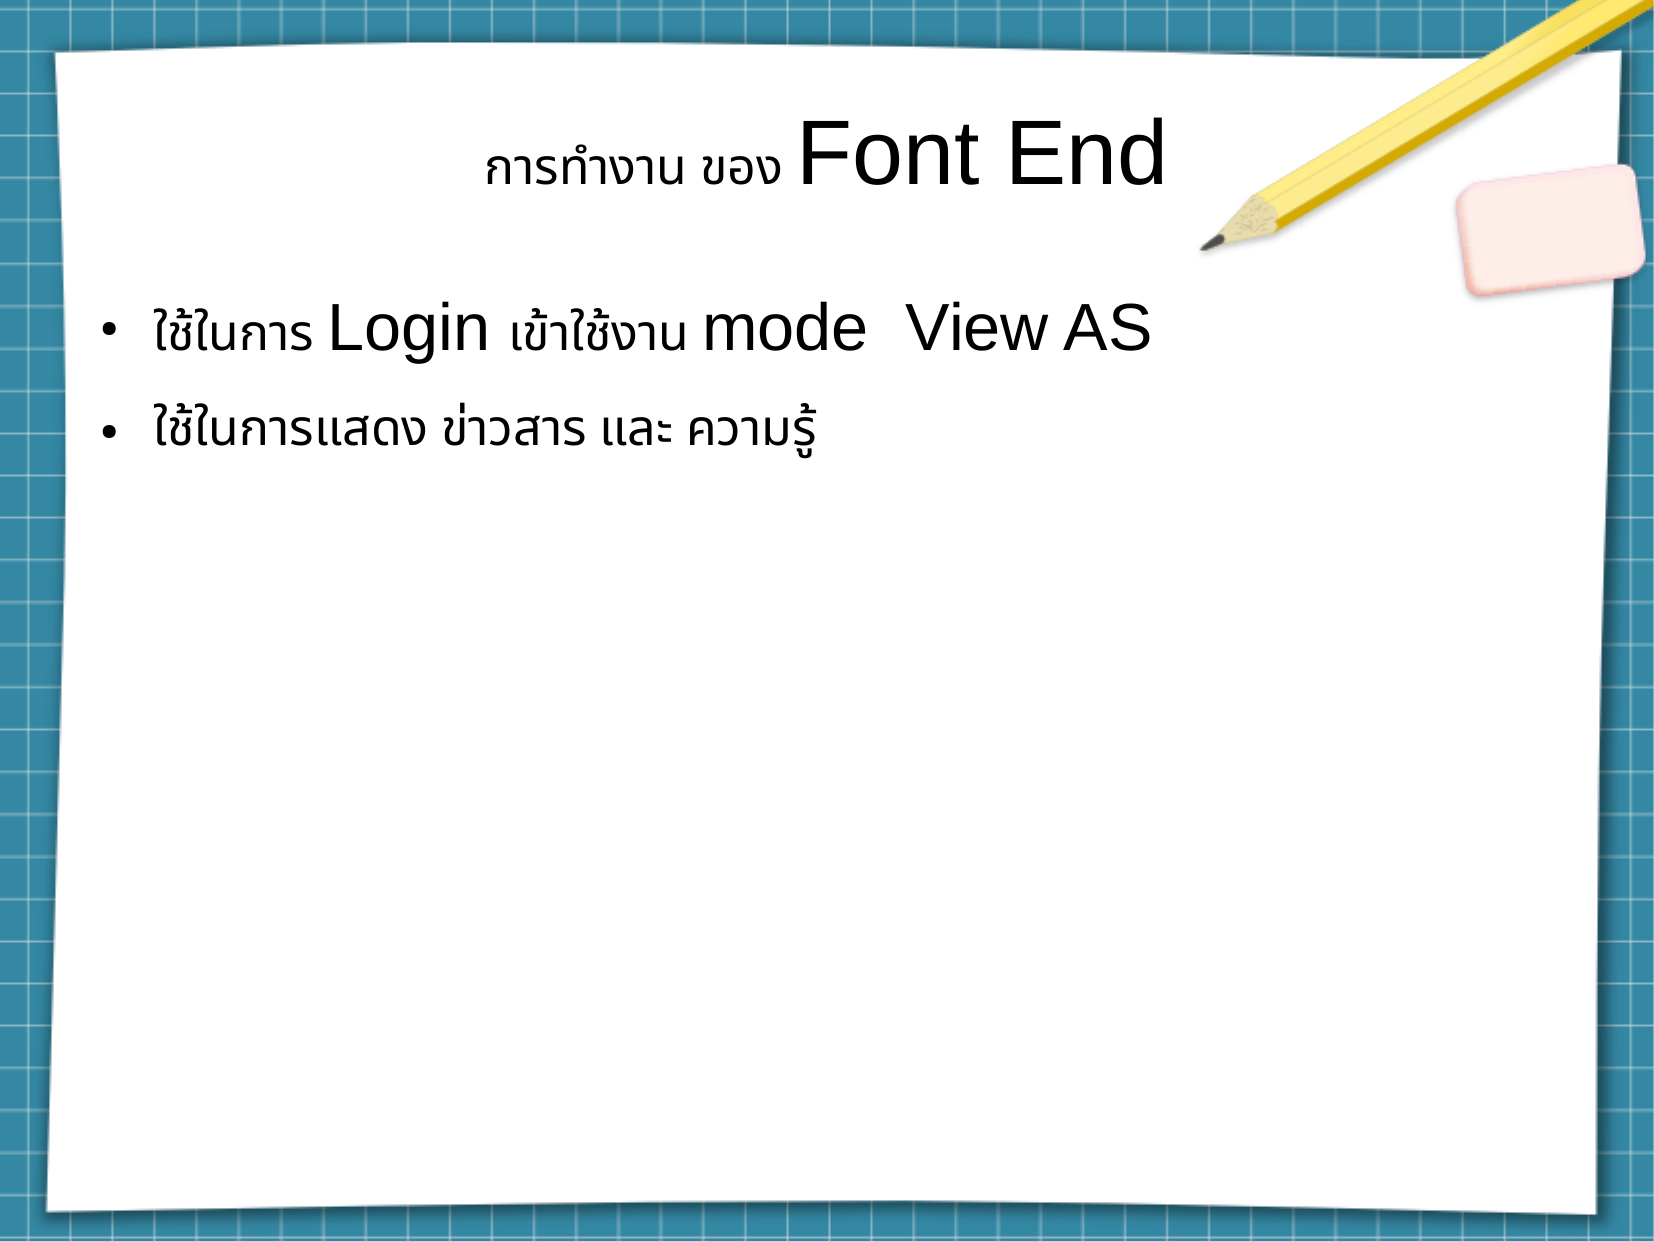

# การทำงาน ของ Font End
ใช้ในการ Login เข้าใช้งาน mode View AS
ใช้ในการแสดง ข่าวสาร และ ความรู้